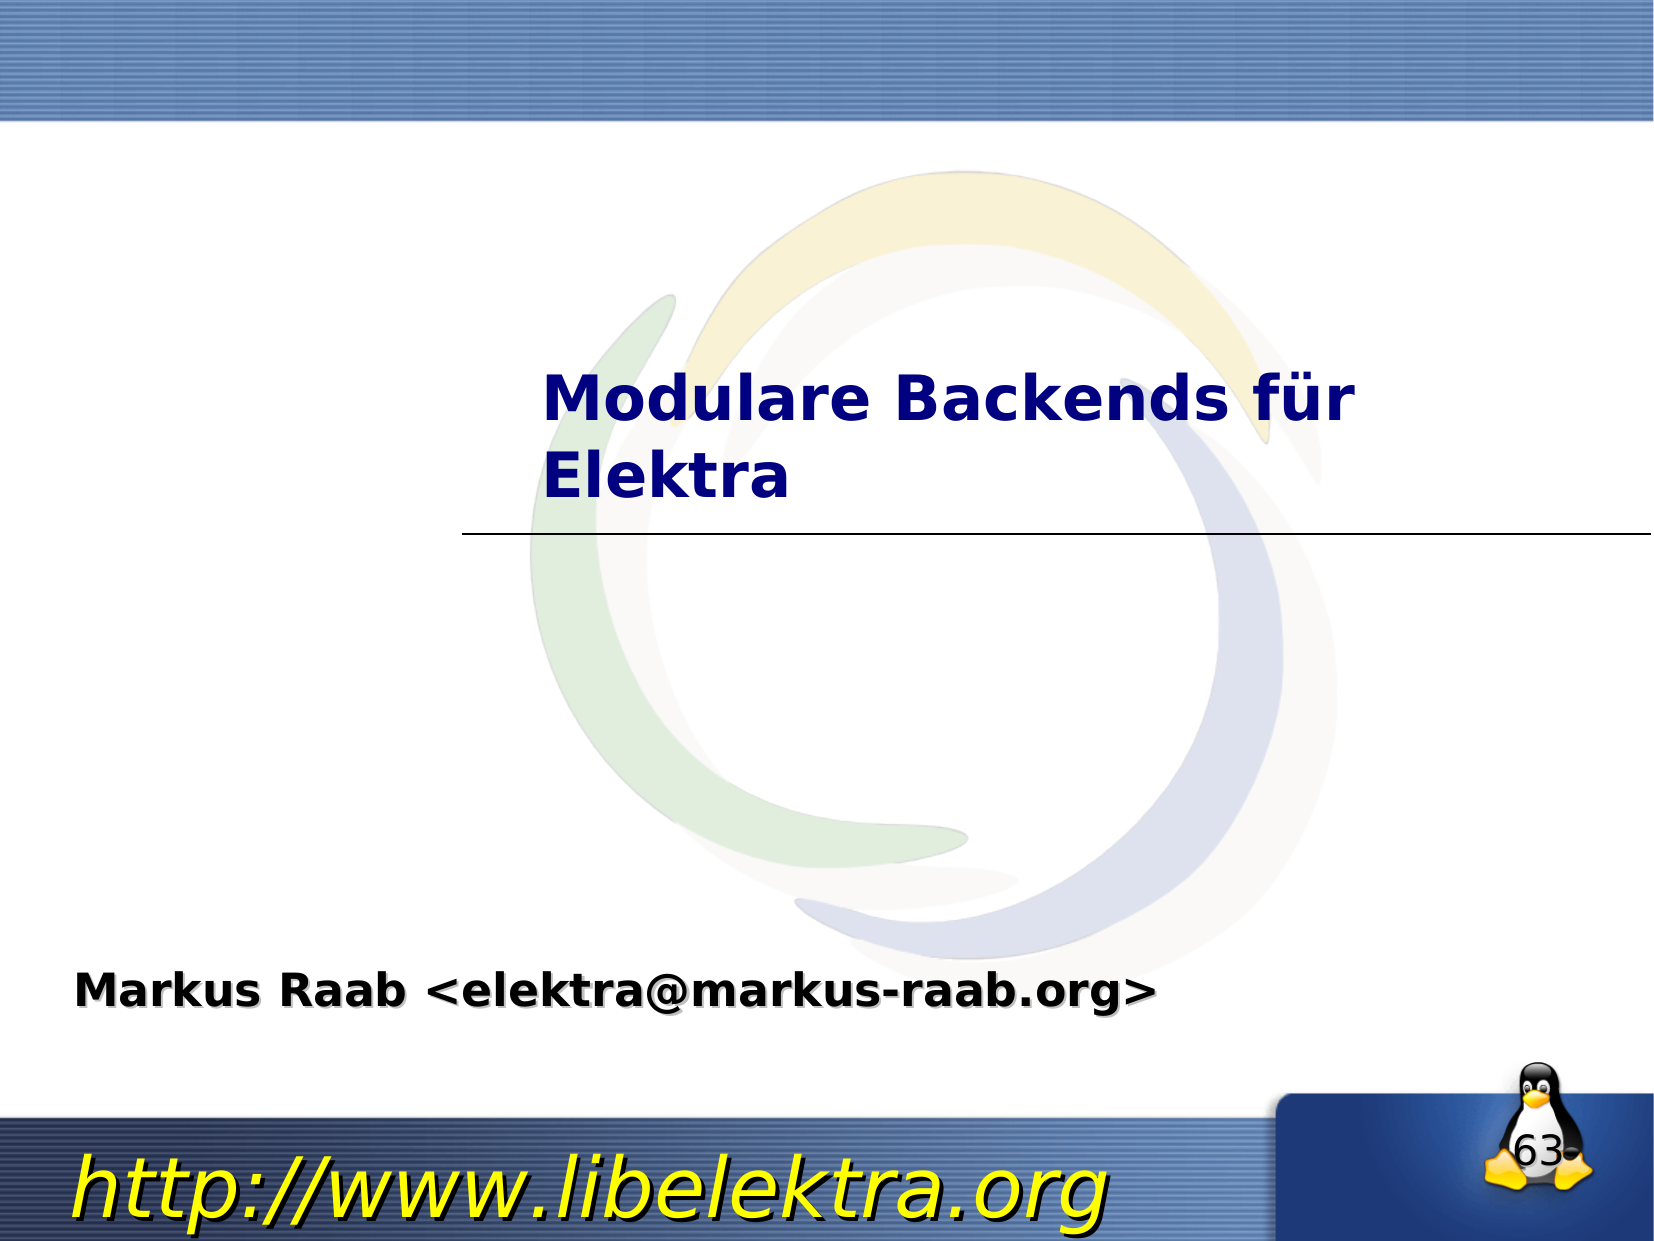

Modulare Backends für Elektra
Markus Raab <elektra@markus-raab.org>